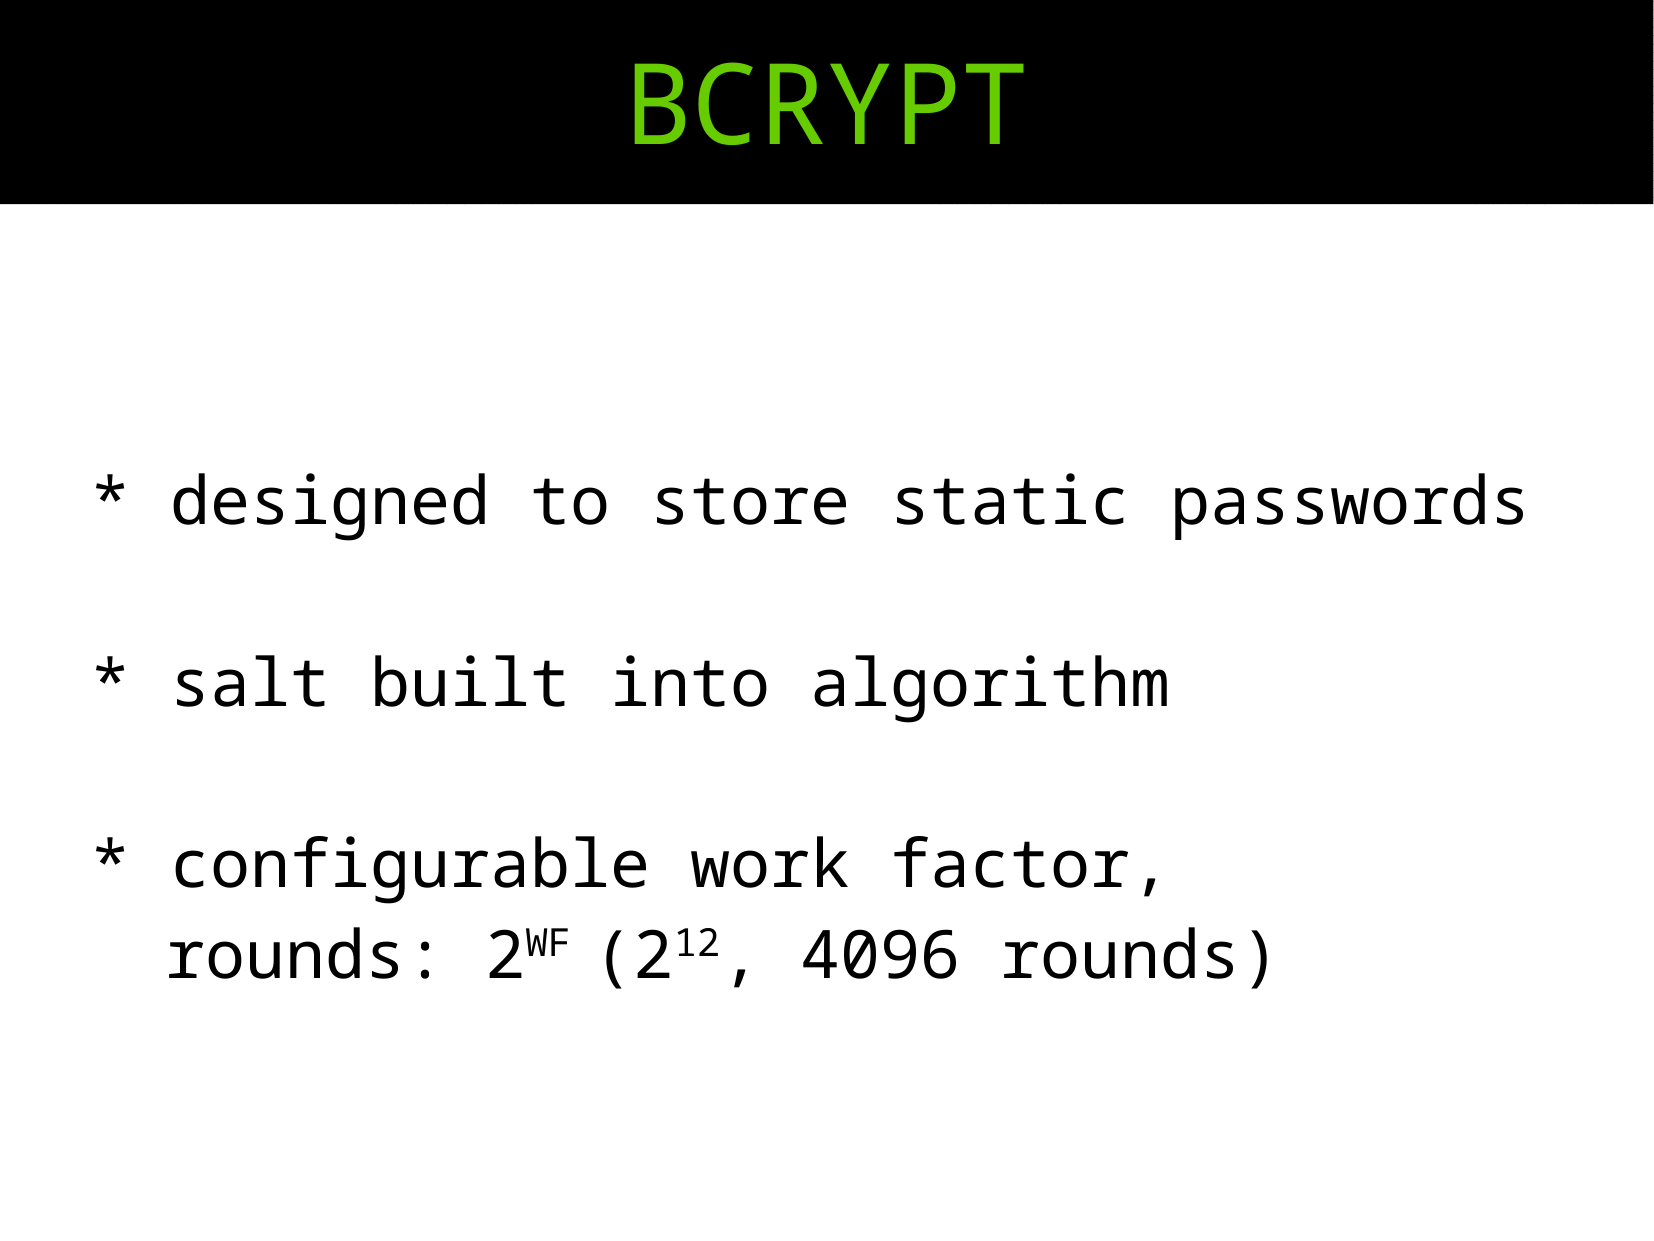

# BCRYPT
* designed to store static passwords
* salt built into algorithm
* configurable work factor,
	rounds: 2WF (212, 4096 rounds)